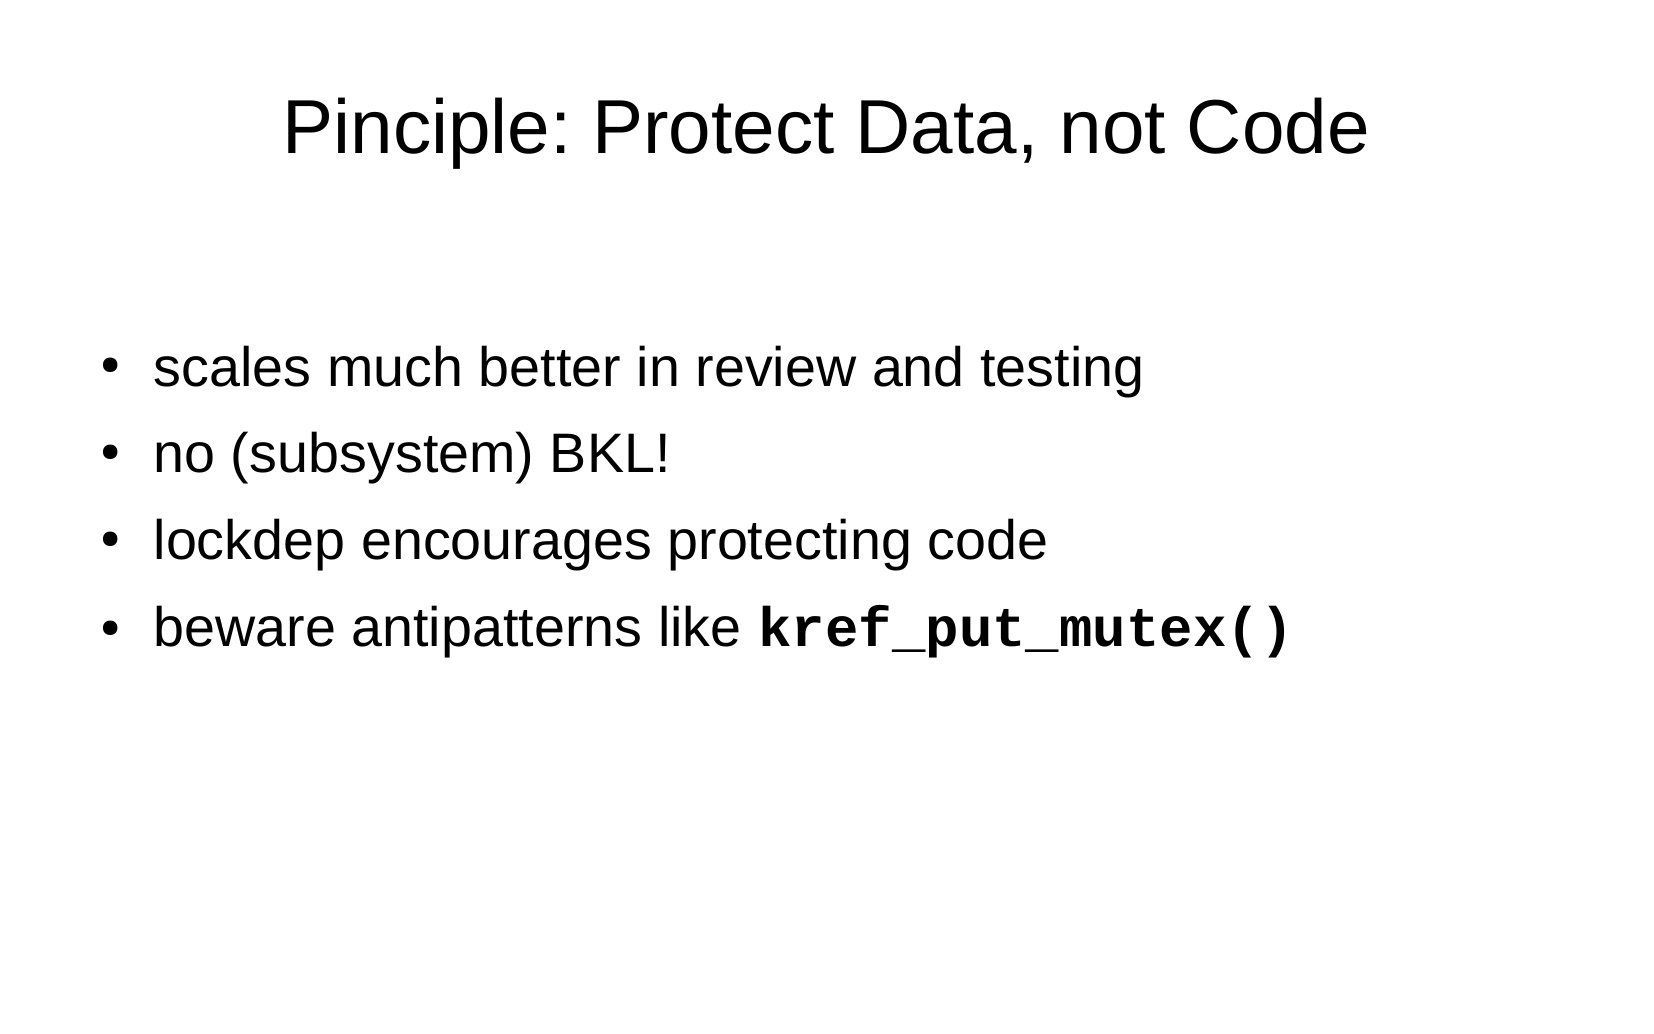

# Pinciple: Protect Data, not Code
scales much better in review and testing
no (subsystem) BKL!
lockdep encourages protecting code
beware antipatterns like kref_put_mutex()